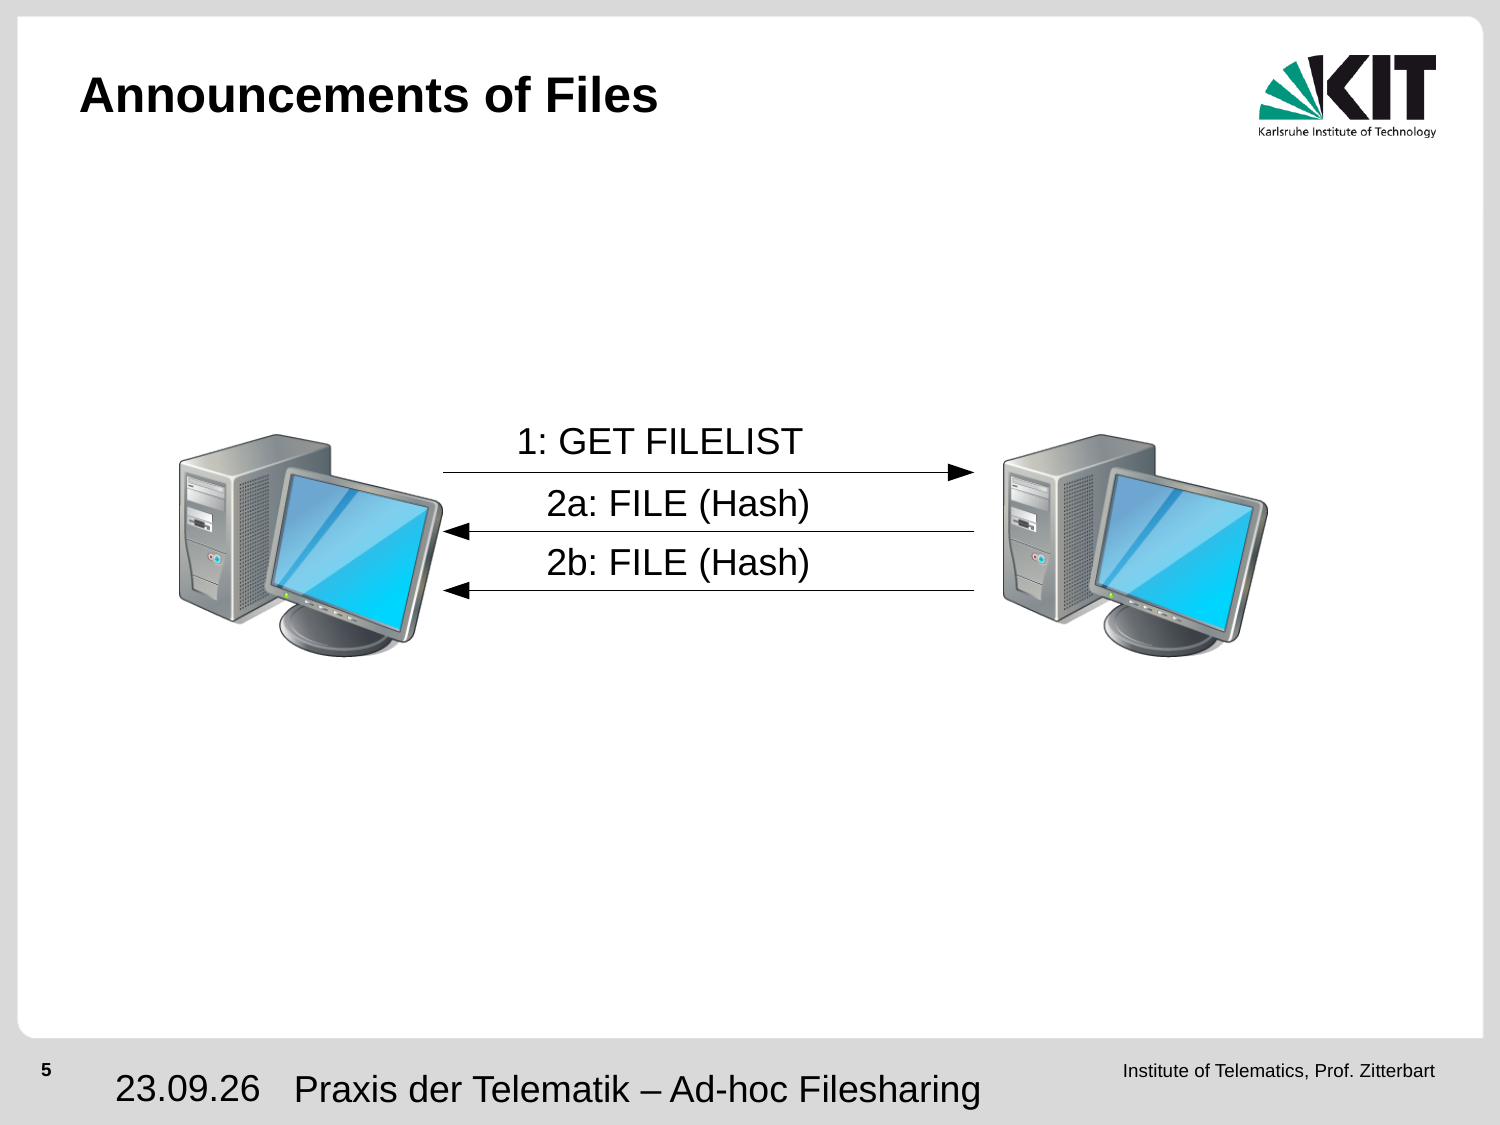

# Announcements of Files
1: GET FILELIST
2a: FILE (Hash)
2b: FILE (Hash)
Praxis der Telematik – Ad-hoc Filesharing